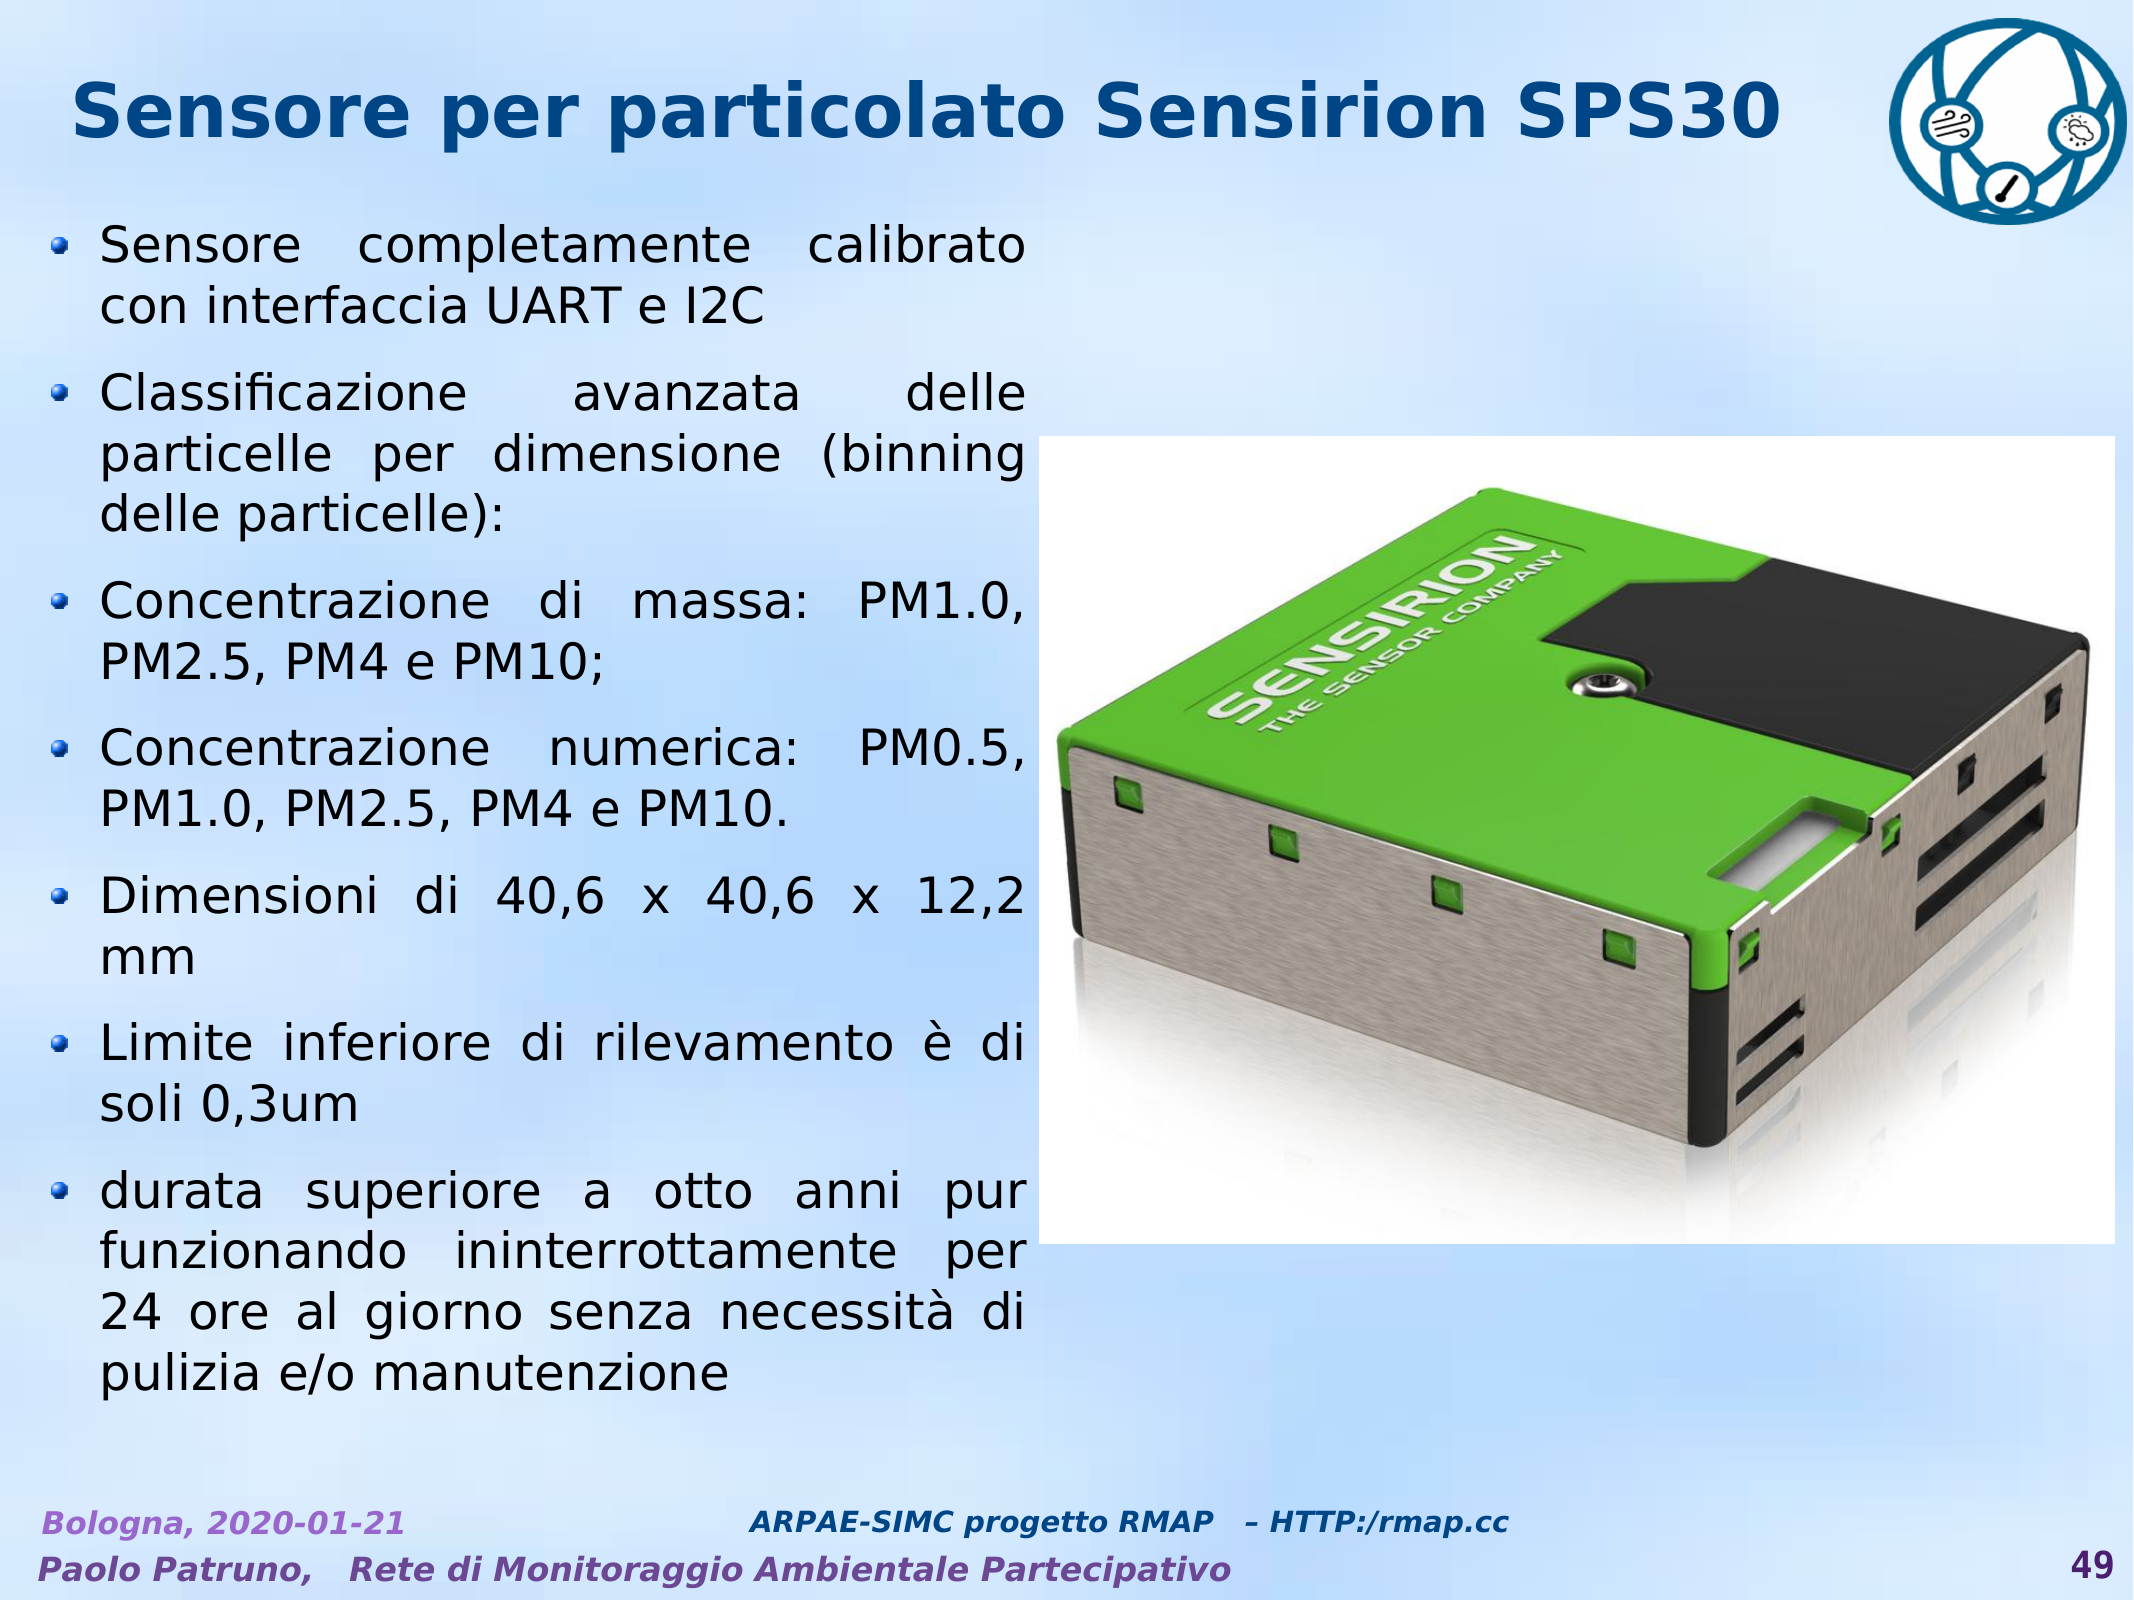

# Sensore per particolato Sensirion SPS30
Sensore completamente calibrato con interfaccia UART e I2C
Classificazione avanzata delle particelle per dimensione (binning delle particelle):
Concentrazione di massa: PM1.0, PM2.5, PM4 e PM10;
Concentrazione numerica: PM0.5, PM1.0, PM2.5, PM4 e PM10.
Dimensioni di 40,6 x 40,6 x 12,2 mm
Limite inferiore di rilevamento è di soli 0,3um
durata superiore a otto anni pur funzionando ininterrottamente per 24 ore al giorno senza necessità di pulizia e/o manutenzione